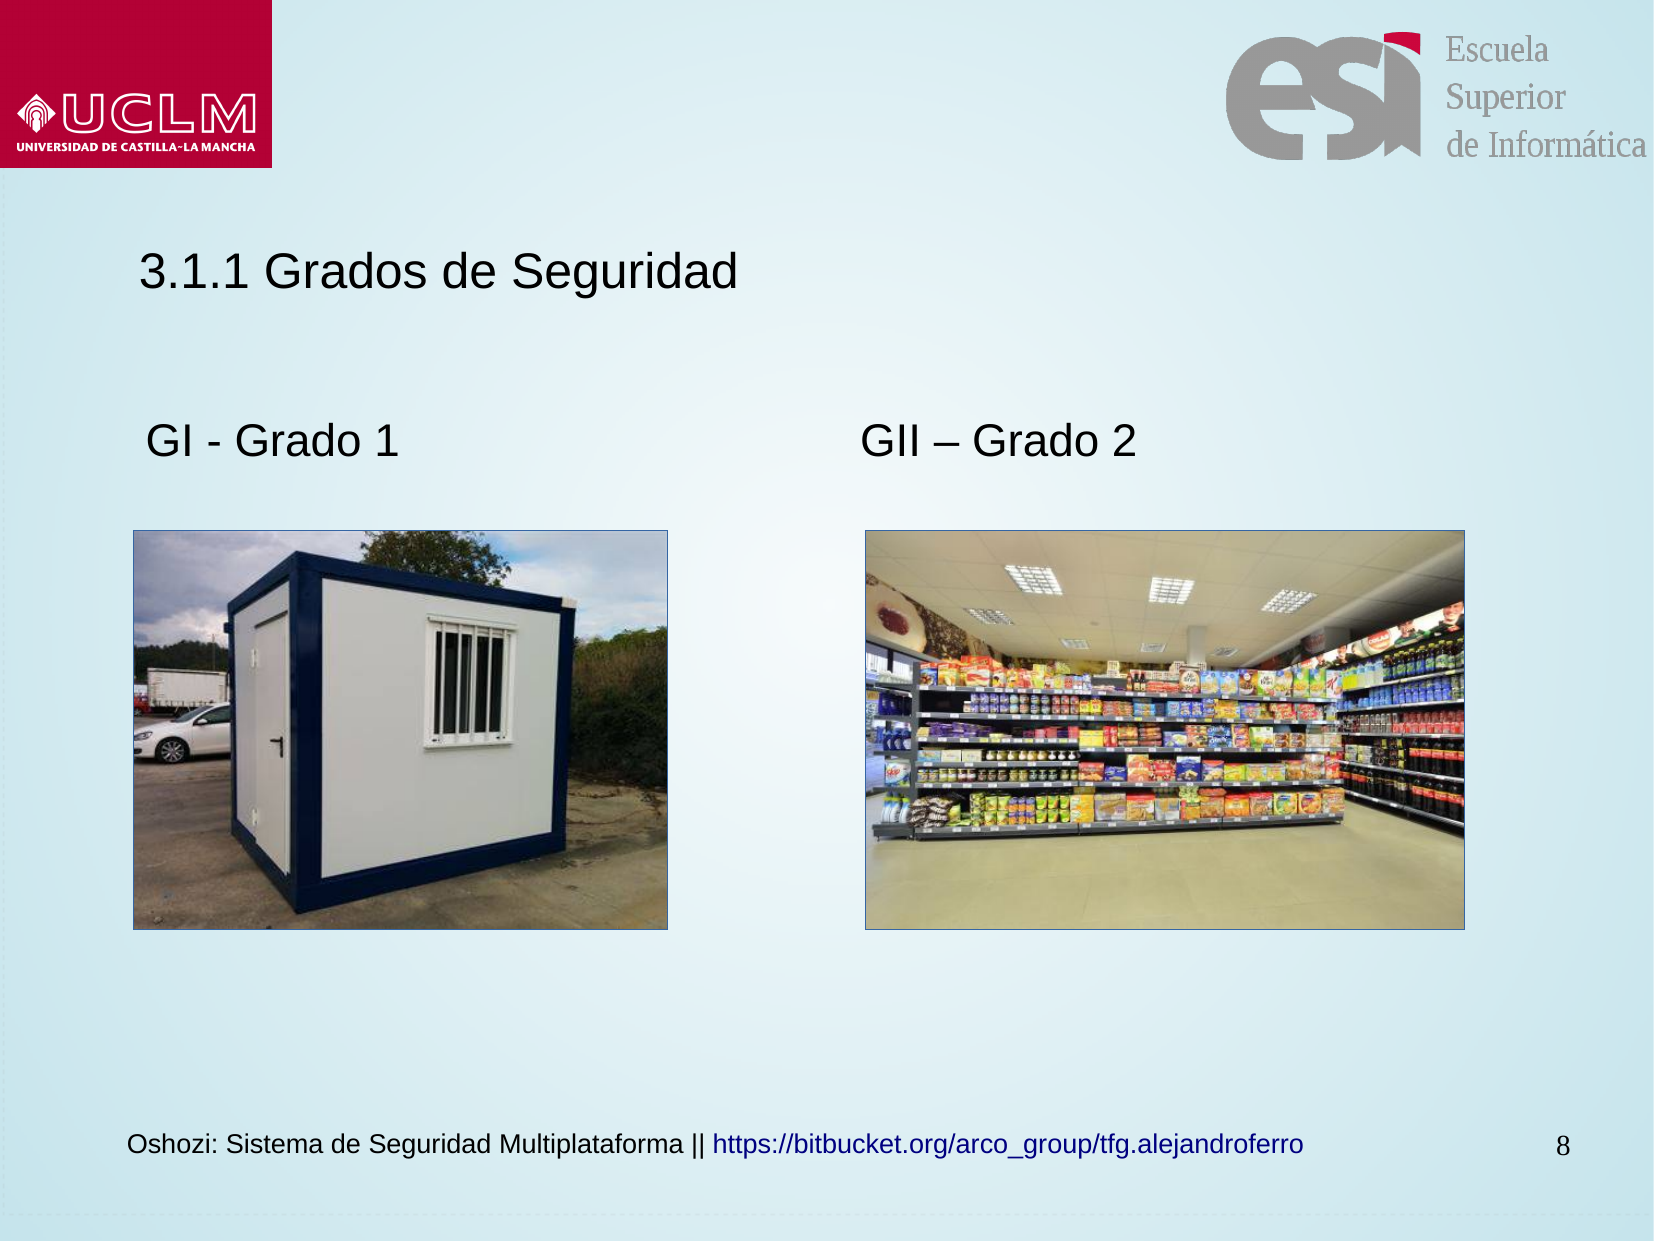

3.1.1 Grados de Seguridad
 GI - Grado 1
 GII – Grado 2
Oshozi: Sistema de Seguridad Multiplataforma || https://bitbucket.org/arco_group/tfg.alejandroferro
8